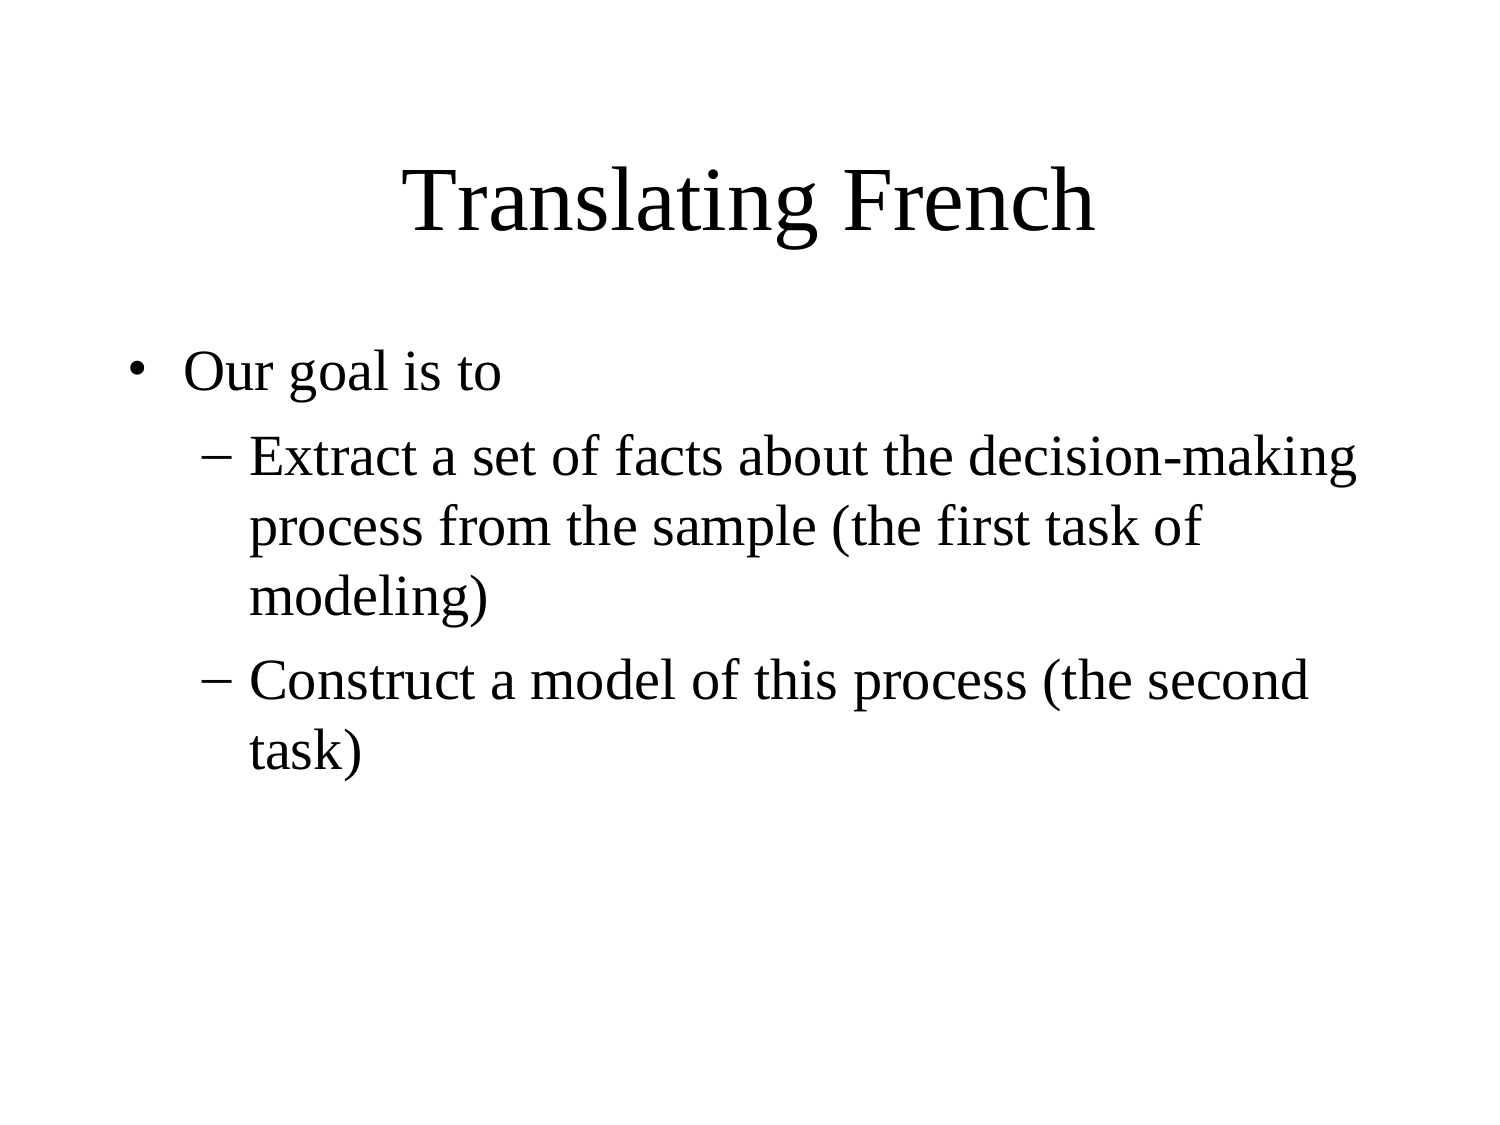

# Translating French
Our goal is to
Extract a set of facts about the decision-making process from the sample (the first task of modeling)
Construct a model of this process (the second task)